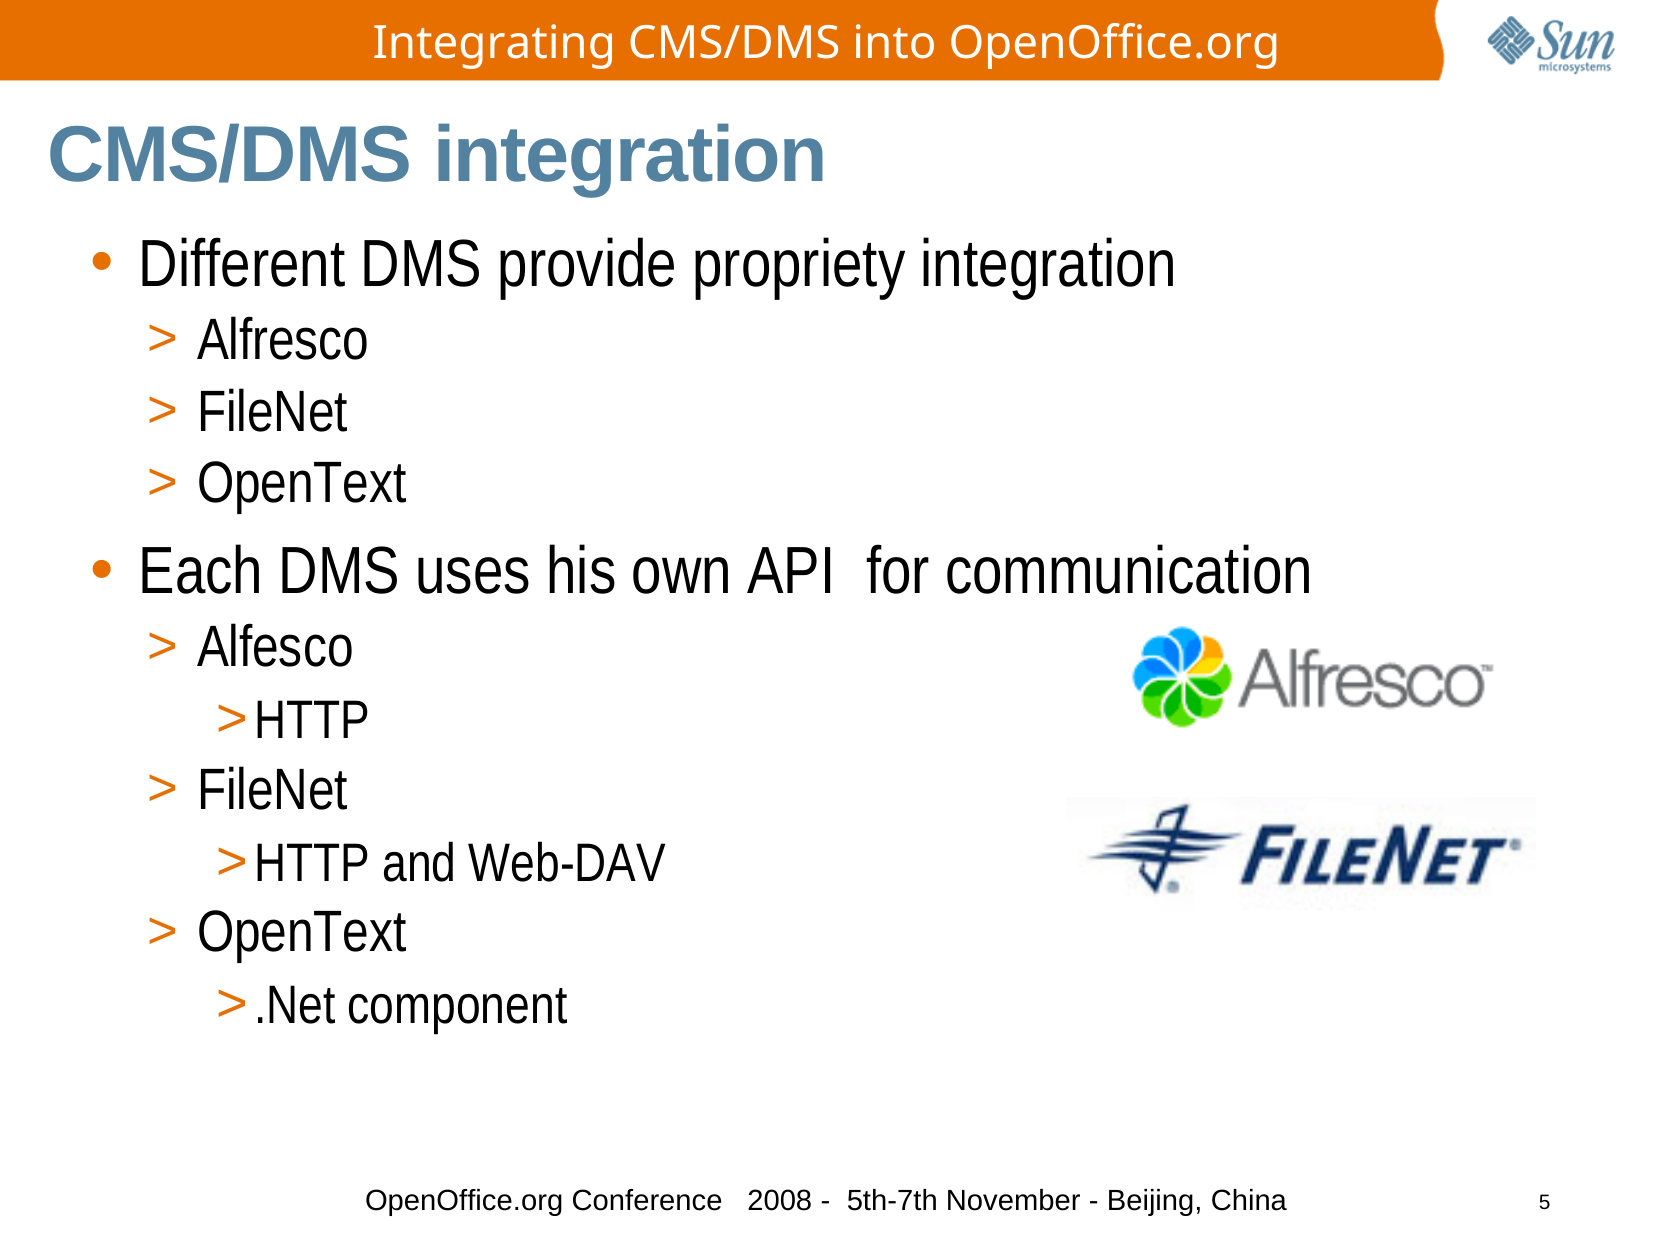

# CMS/DMS integration
Different DMS provide propriety integration
Alfresco
FileNet
OpenText
Each DMS uses his own API for communication
Alfesco
HTTP
FileNet
HTTP and Web-DAV
OpenText
.Net component